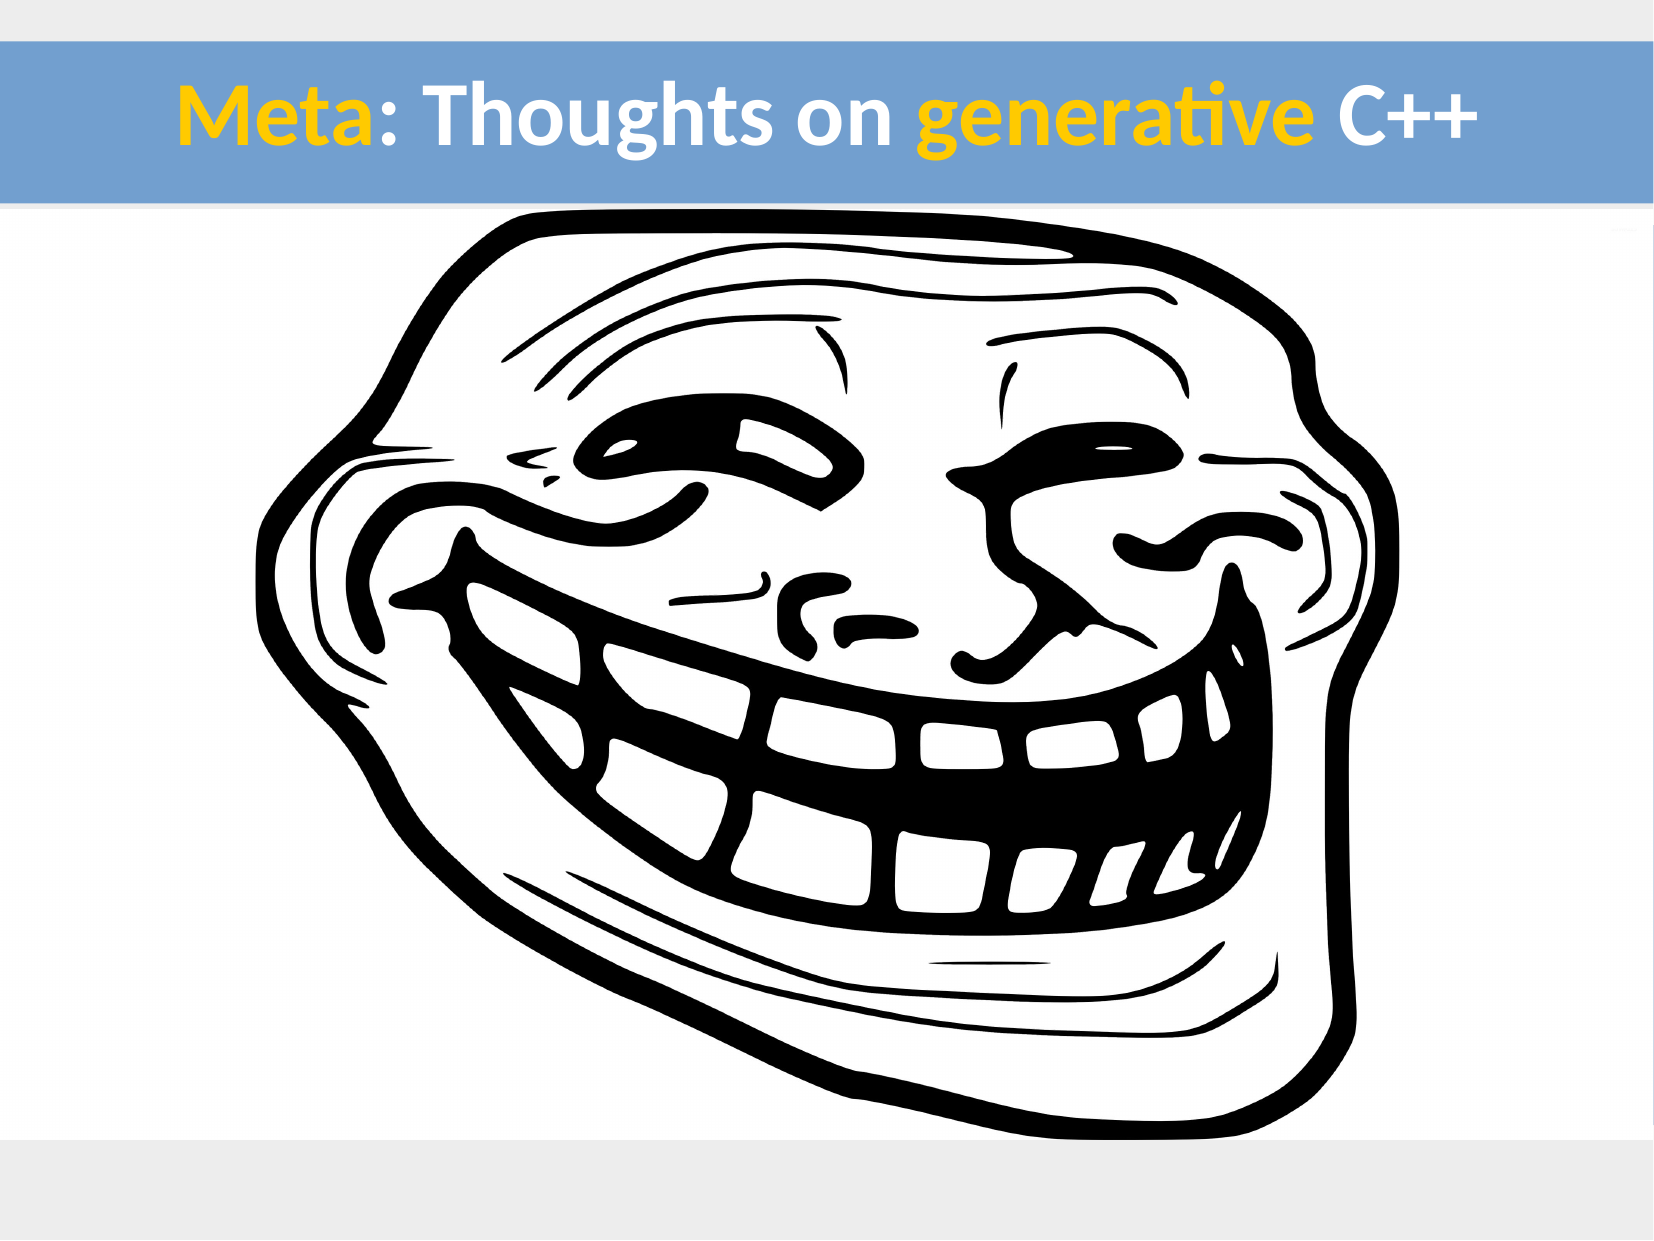

# Meta: Thoughts on generative C++
(define-syntax define-record-type
 (syntax-rules ()
 ((define-record-type type
 (constructor constructor-tag ...)
 predicate
 (field-tag accessor . more) ...)
 (begin
 (define type
 (make-record-type 'type '(field-tag ...)))
 (define constructor
 (record-constructor type '(constructor-tag ...)))
 (define predicate
 (record-predicate type))
 (define-record-field type field-tag accessor . more)
 ...))))
Herb Sutter
Proposed an idea of what “meta-classes” might look like
I’m not turning C++ into Lisp, I promise!
I’m just simplifying what we already do, honest!